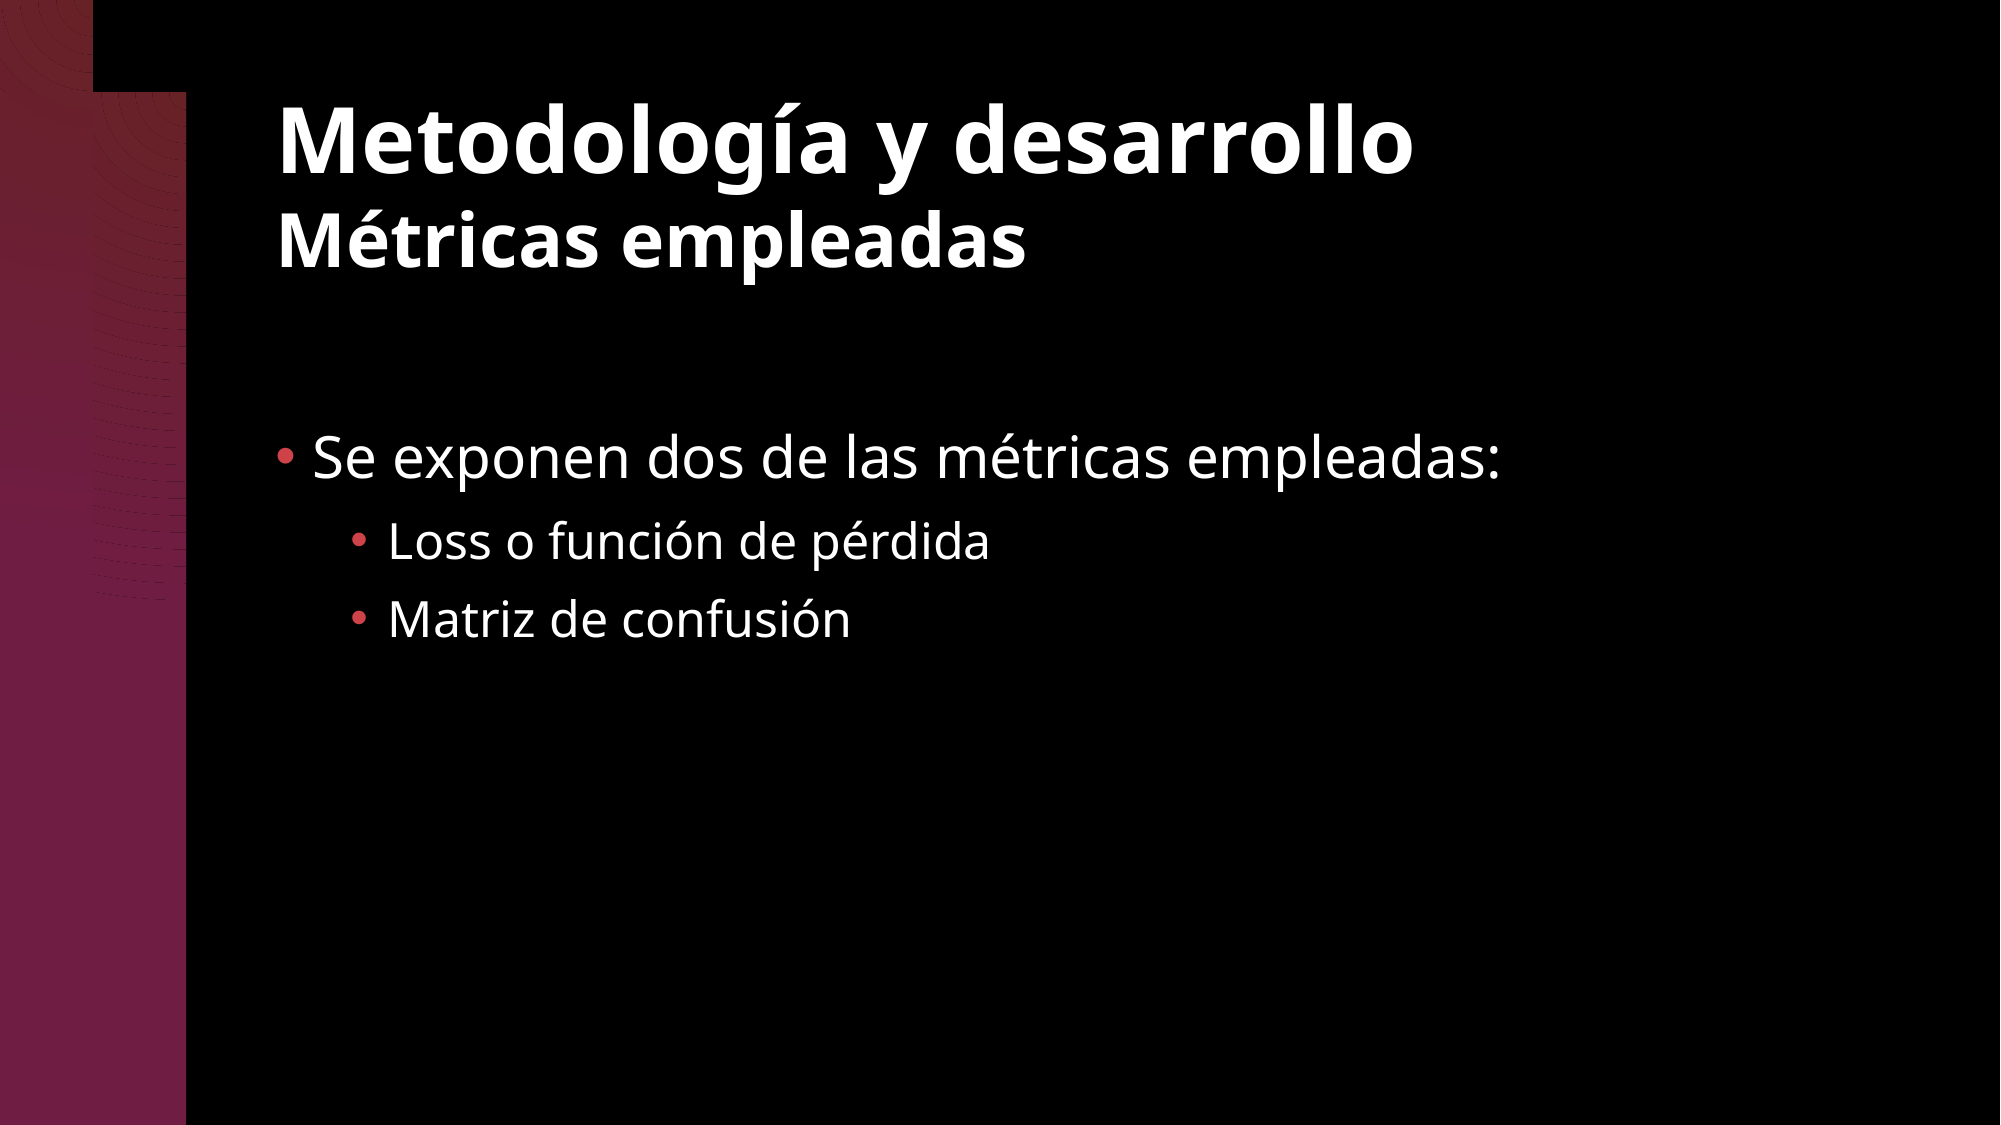

# Metodología y desarrollo Métricas empleadas
Se exponen dos de las métricas empleadas:
Loss o función de pérdida
Matriz de confusión